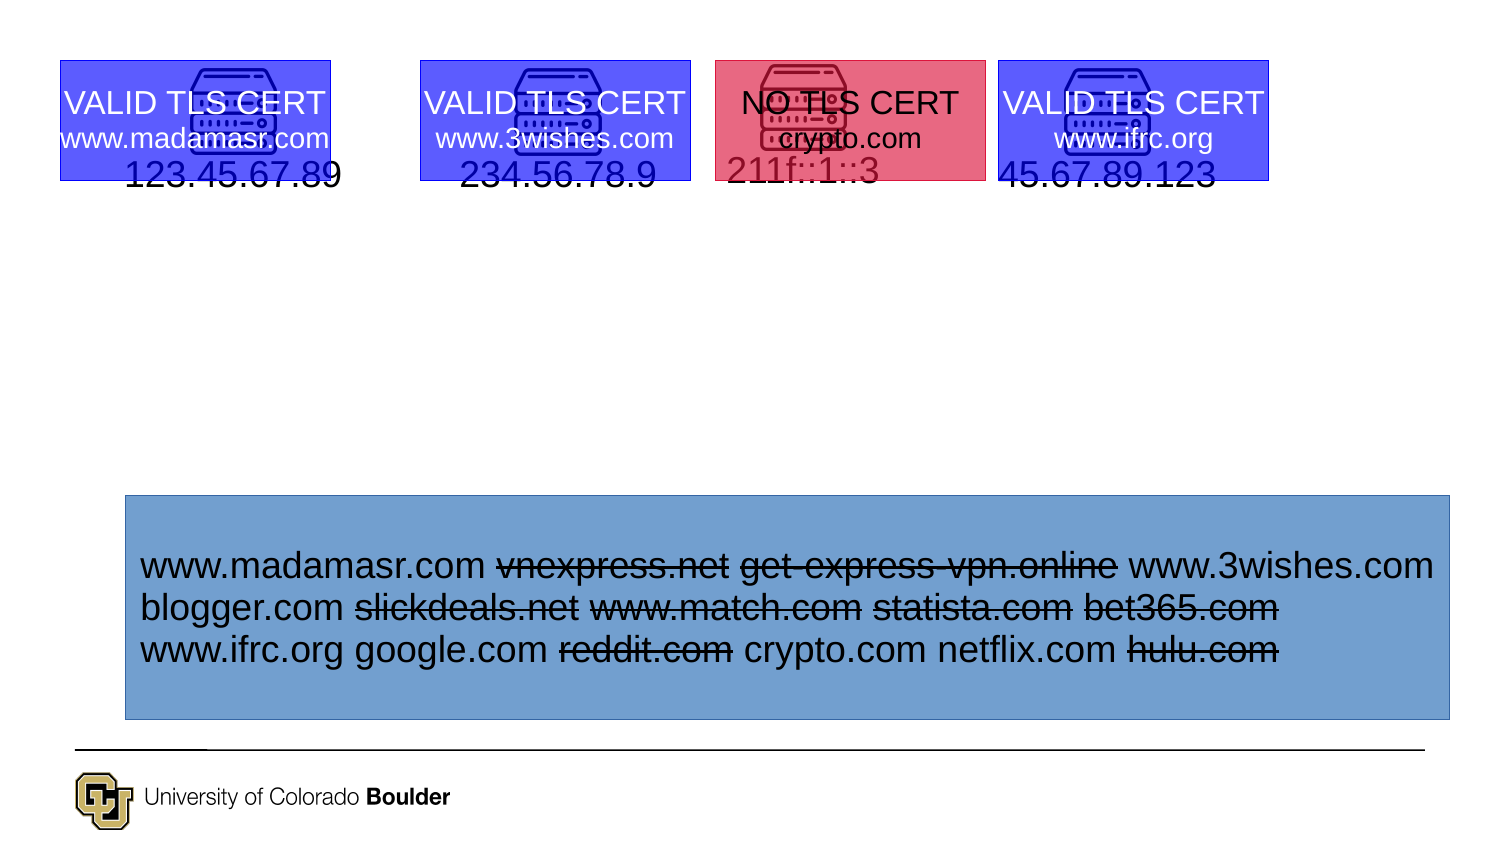

211f::1::3
123.45.67.89
234.56.78.9
45.67.89.123
VALID TLS CERT
www.madamasr.com
VALID TLS CERT
www.3wishes.com
NO TLS CERT
crypto.com
VALID TLS CERT
www.ifrc.org
www.madamasr.com vnexpress.net get-express-vpn.online www.3wishes.com
blogger.com slickdeals.net www.match.com statista.com bet365.com
www.ifrc.org google.com reddit.com crypto.com netflix.com hulu.com